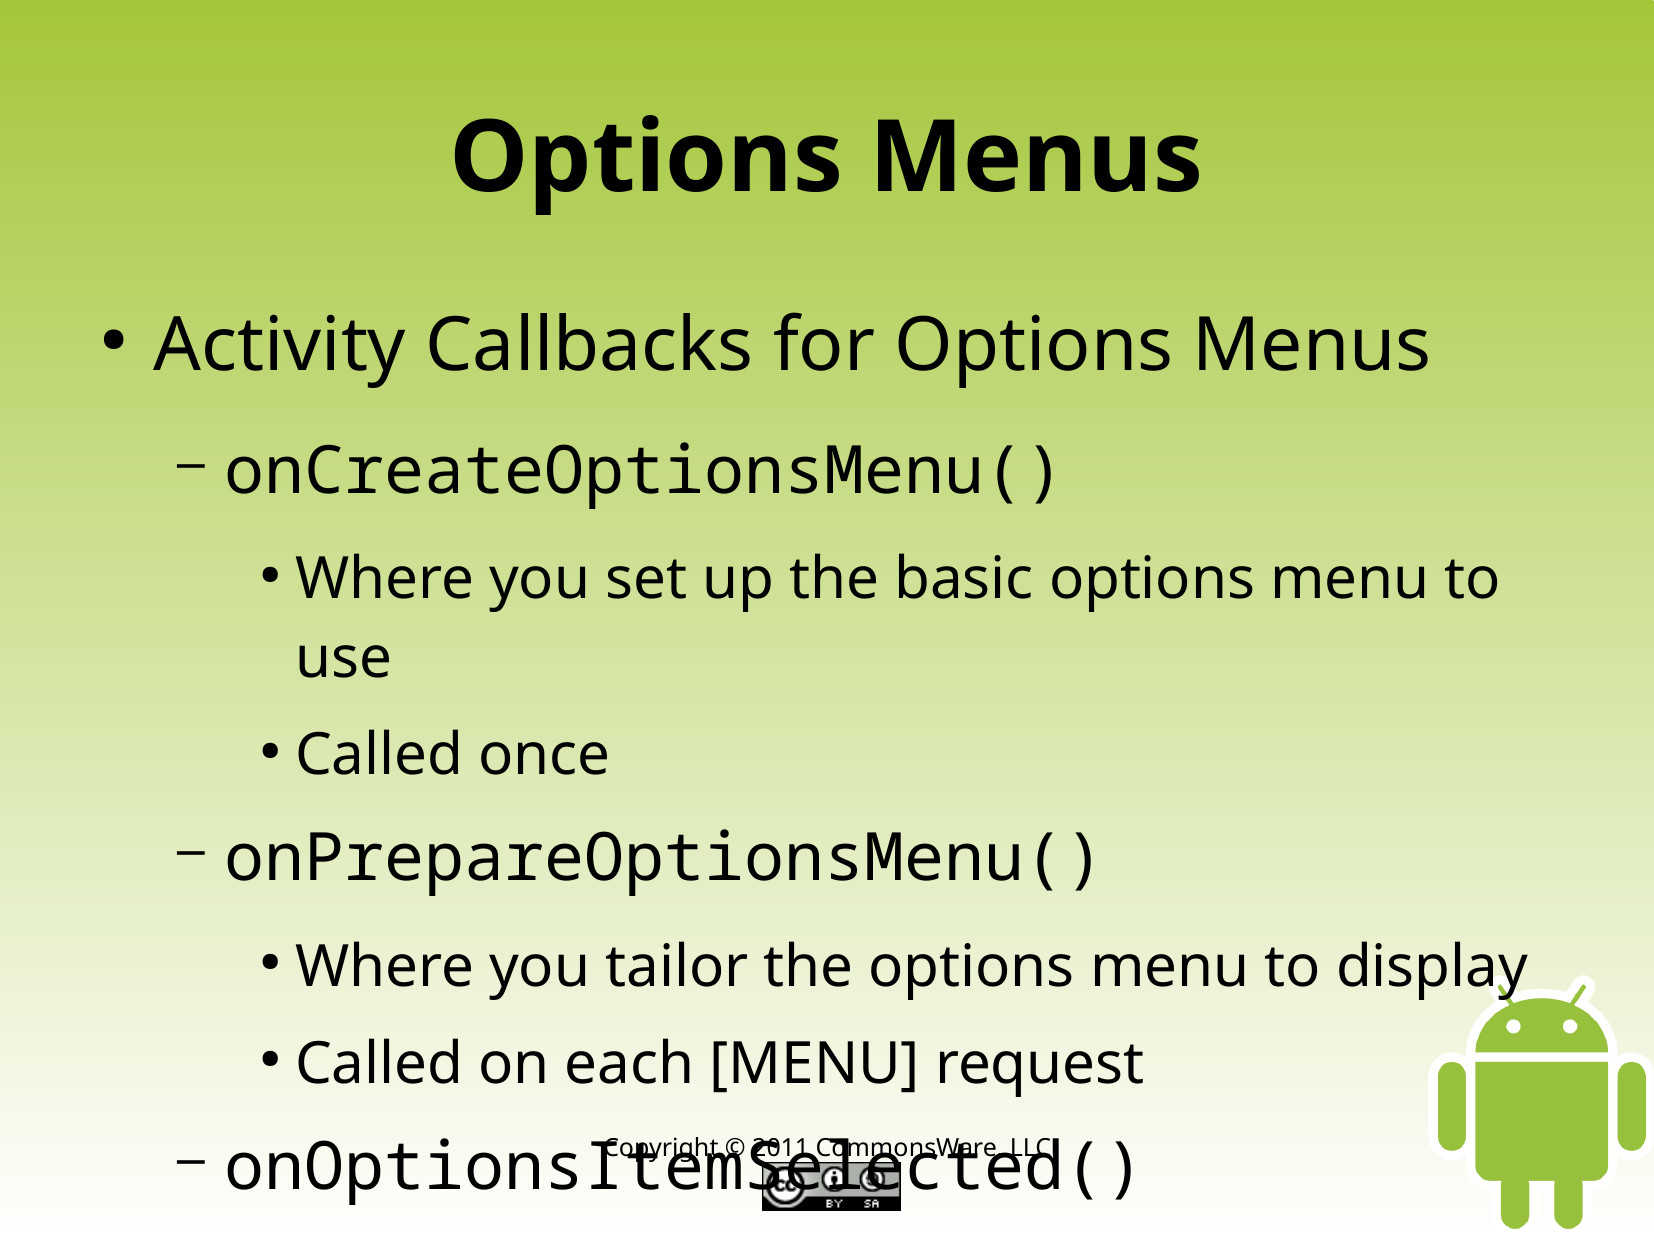

# Options Menus
Activity Callbacks for Options Menus
onCreateOptionsMenu()
Where you set up the basic options menu to use
Called once
onPrepareOptionsMenu()
Where you tailor the options menu to display
Called on each [MENU] request
onOptionsItemSelected()
Called when the user makes a menu choice